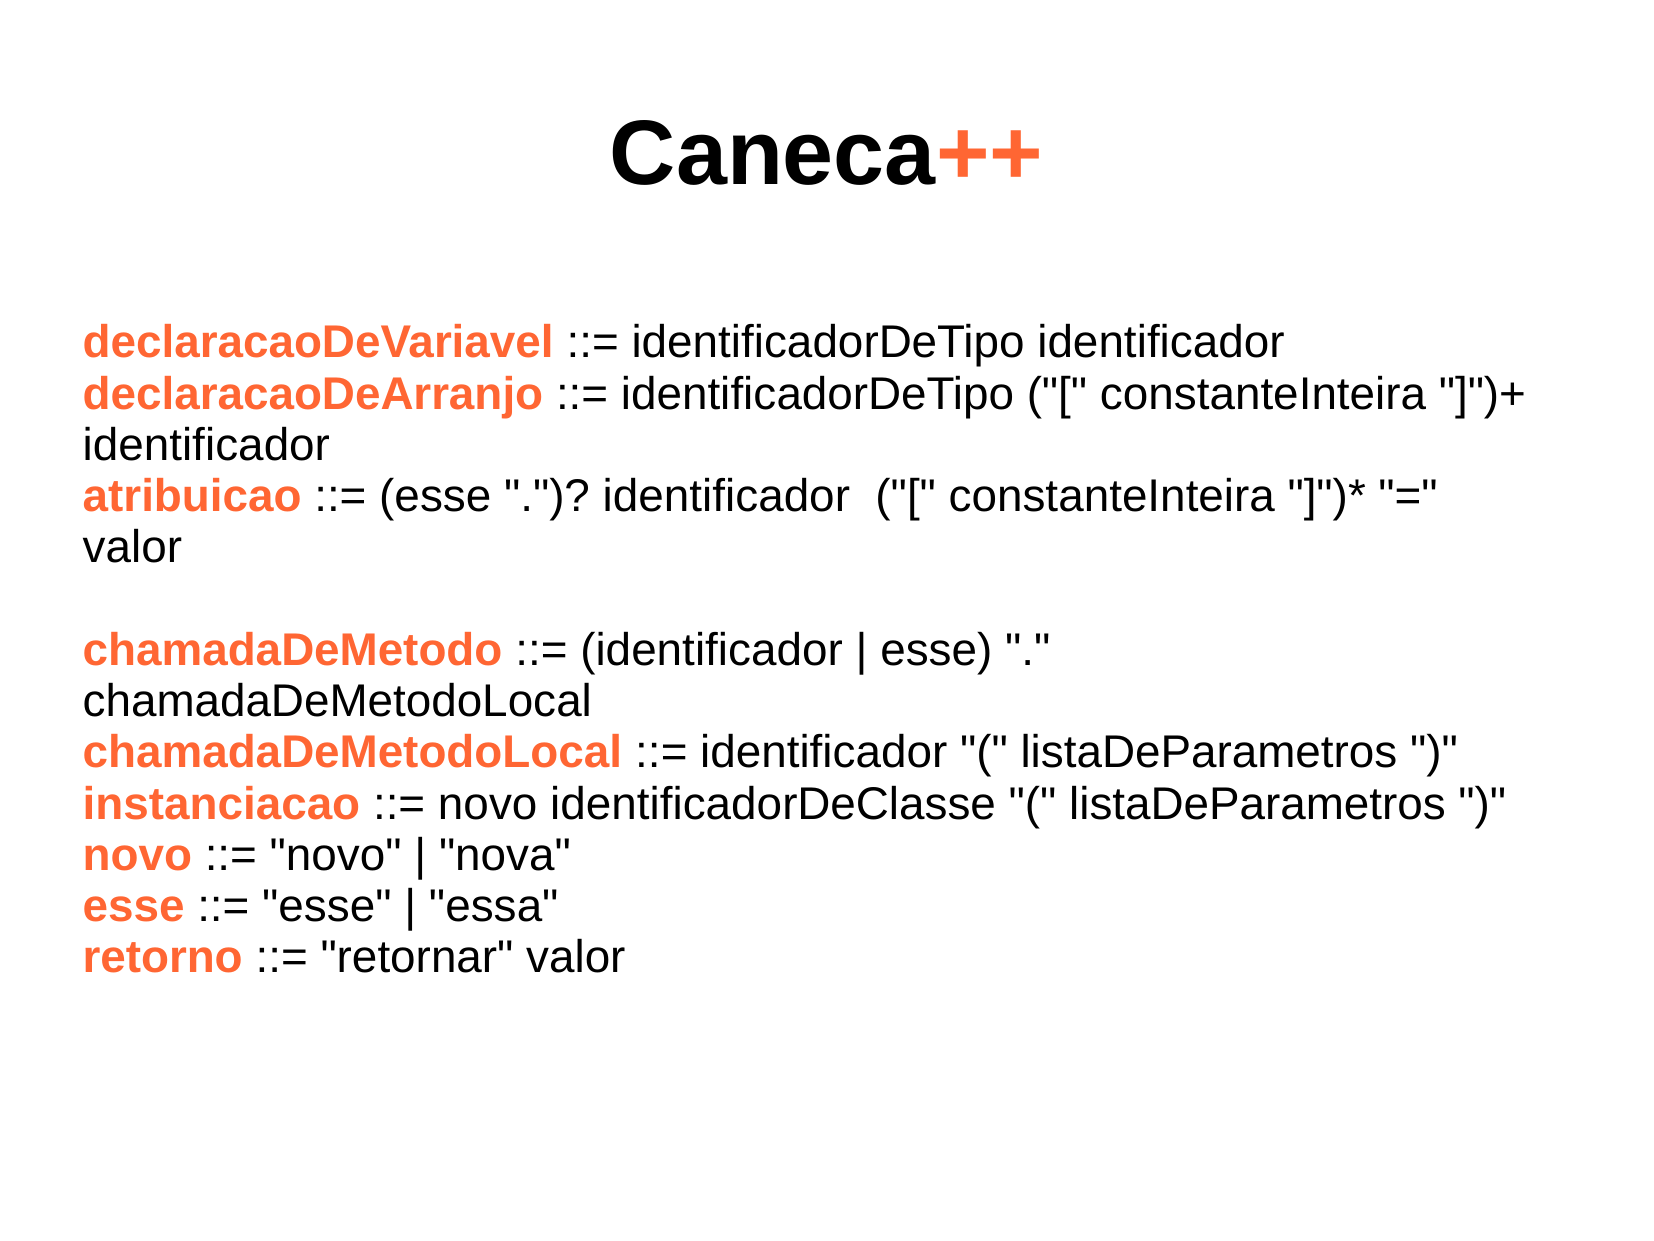

# Caneca++
declaracaoDeVariavel ::= identificadorDeTipo identificador
declaracaoDeArranjo ::= identificadorDeTipo ("[" constanteInteira "]")+ identificador
atribuicao ::= (esse ".")? identificador ("[" constanteInteira "]")* "=" valor
chamadaDeMetodo ::= (identificador | esse) "." chamadaDeMetodoLocal
chamadaDeMetodoLocal ::= identificador "(" listaDeParametros ")"
instanciacao ::= novo identificadorDeClasse "(" listaDeParametros ")"
novo ::= "novo" | "nova"
esse ::= "esse" | "essa"
retorno ::= "retornar" valor